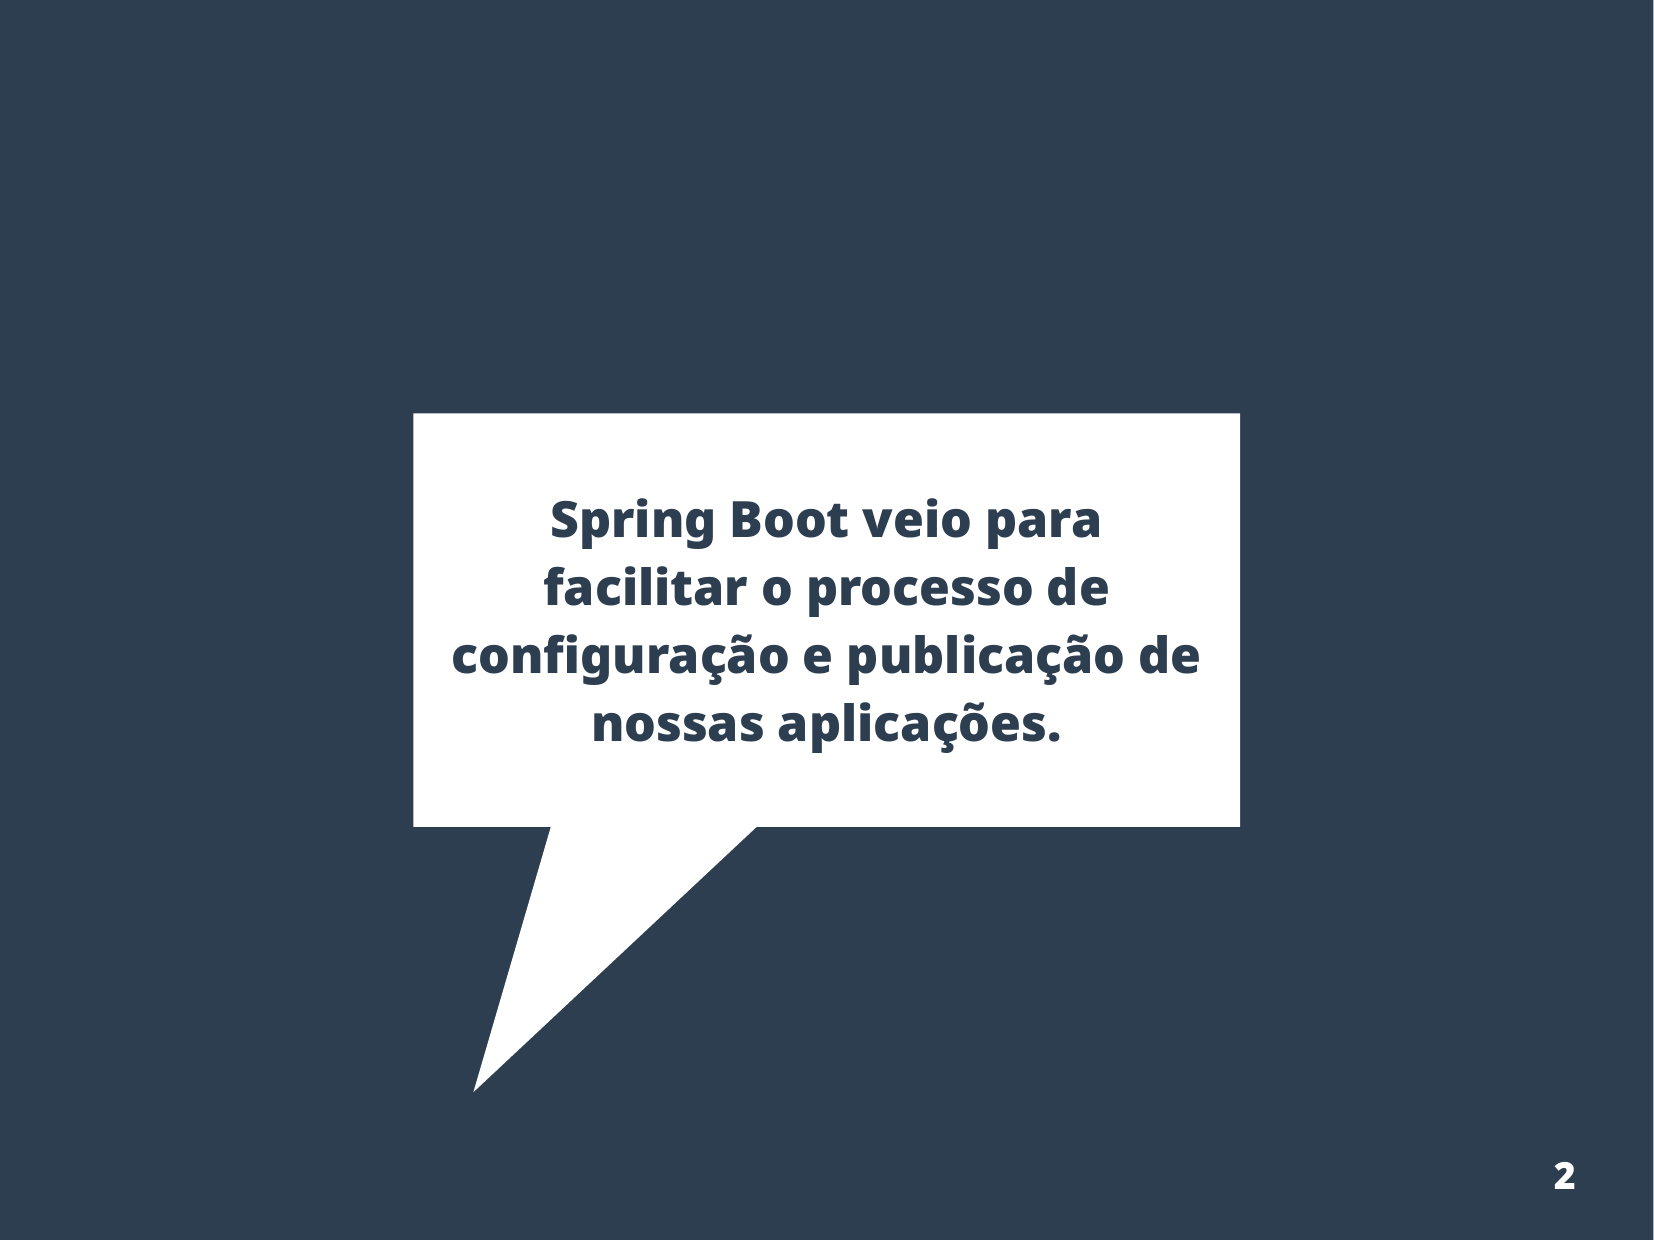

# Spring Boot veio para facilitar o processo de configuração e publicação de nossas aplicações.
2